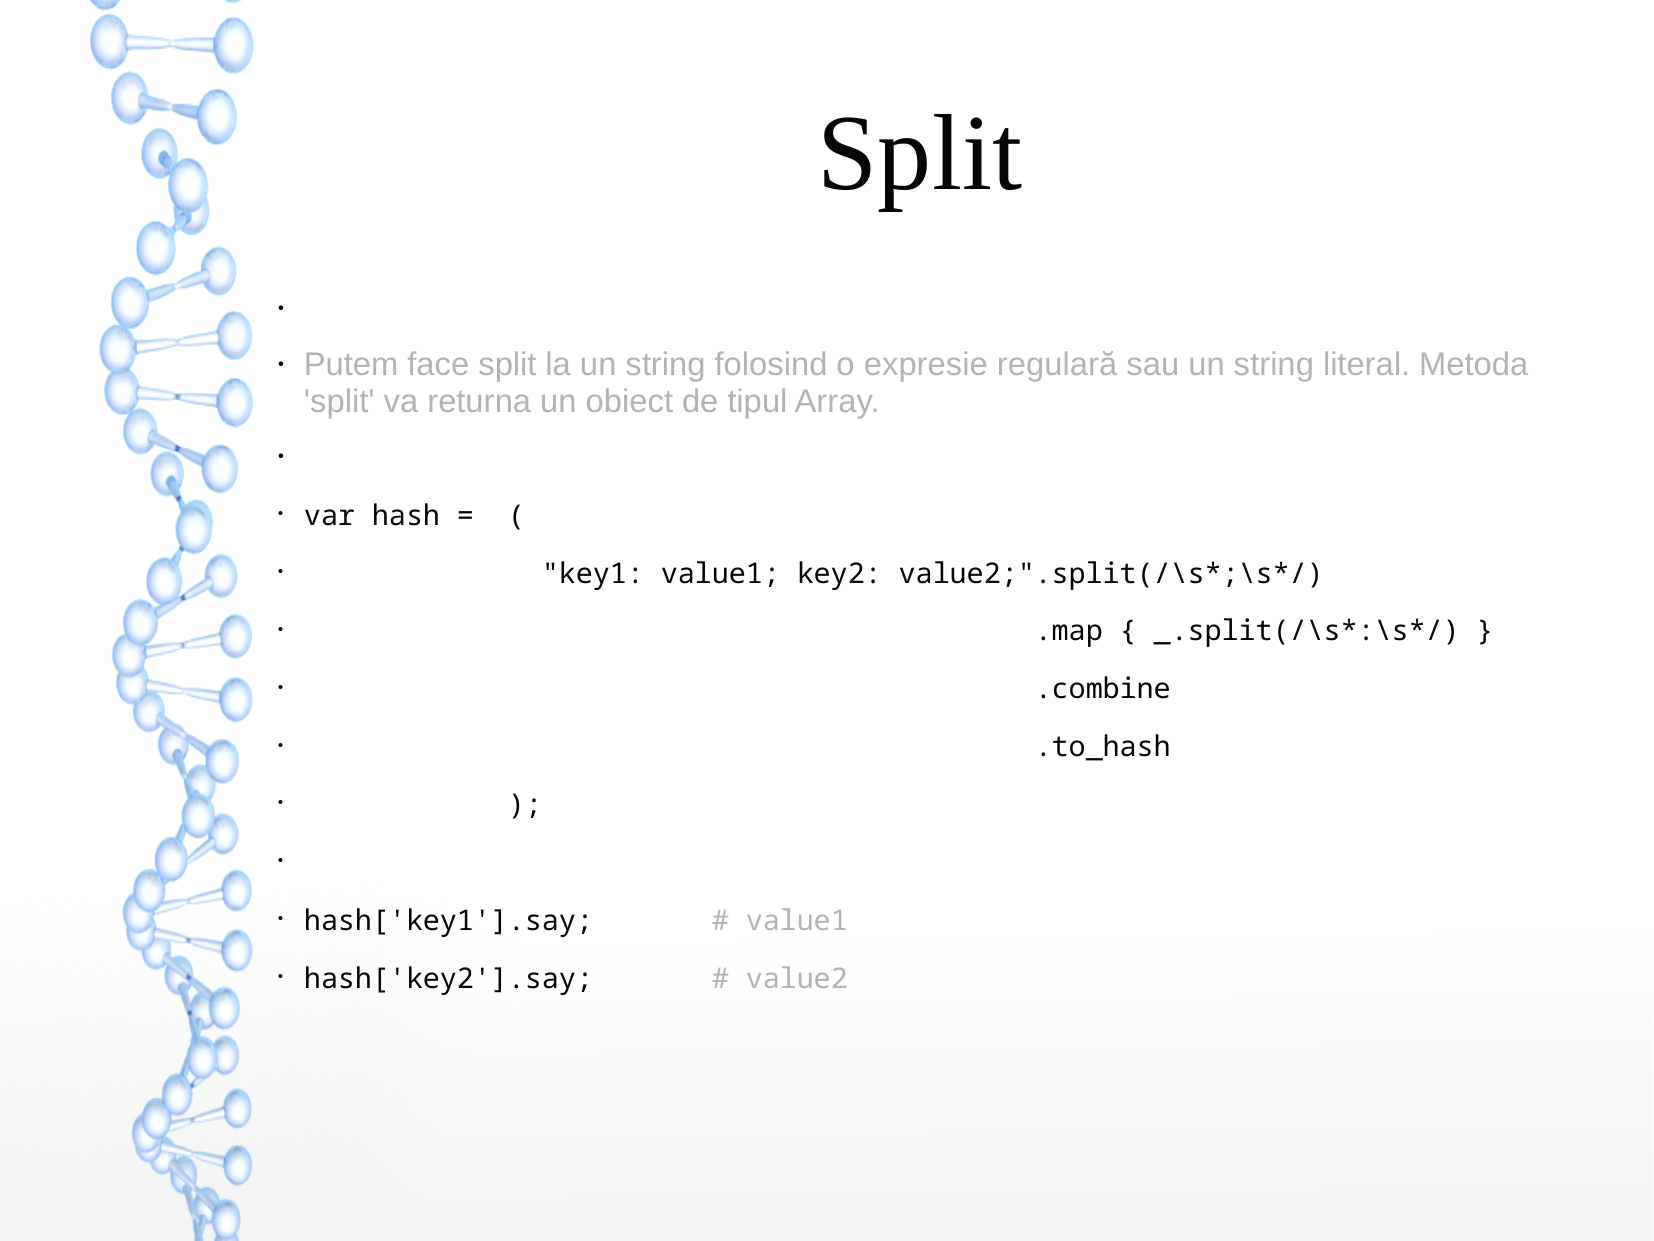

# Split
Putem face split la un string folosind o expresie regulară sau un string literal. Metoda 'split' va returna un obiect de tipul Array.
var hash = (
 "key1: value1; key2: value2;".split(/\s*;\s*/)
 .map { _.split(/\s*:\s*/) }
 .combine
 .to_hash
 );
hash['key1'].say; # value1
hash['key2'].say; # value2